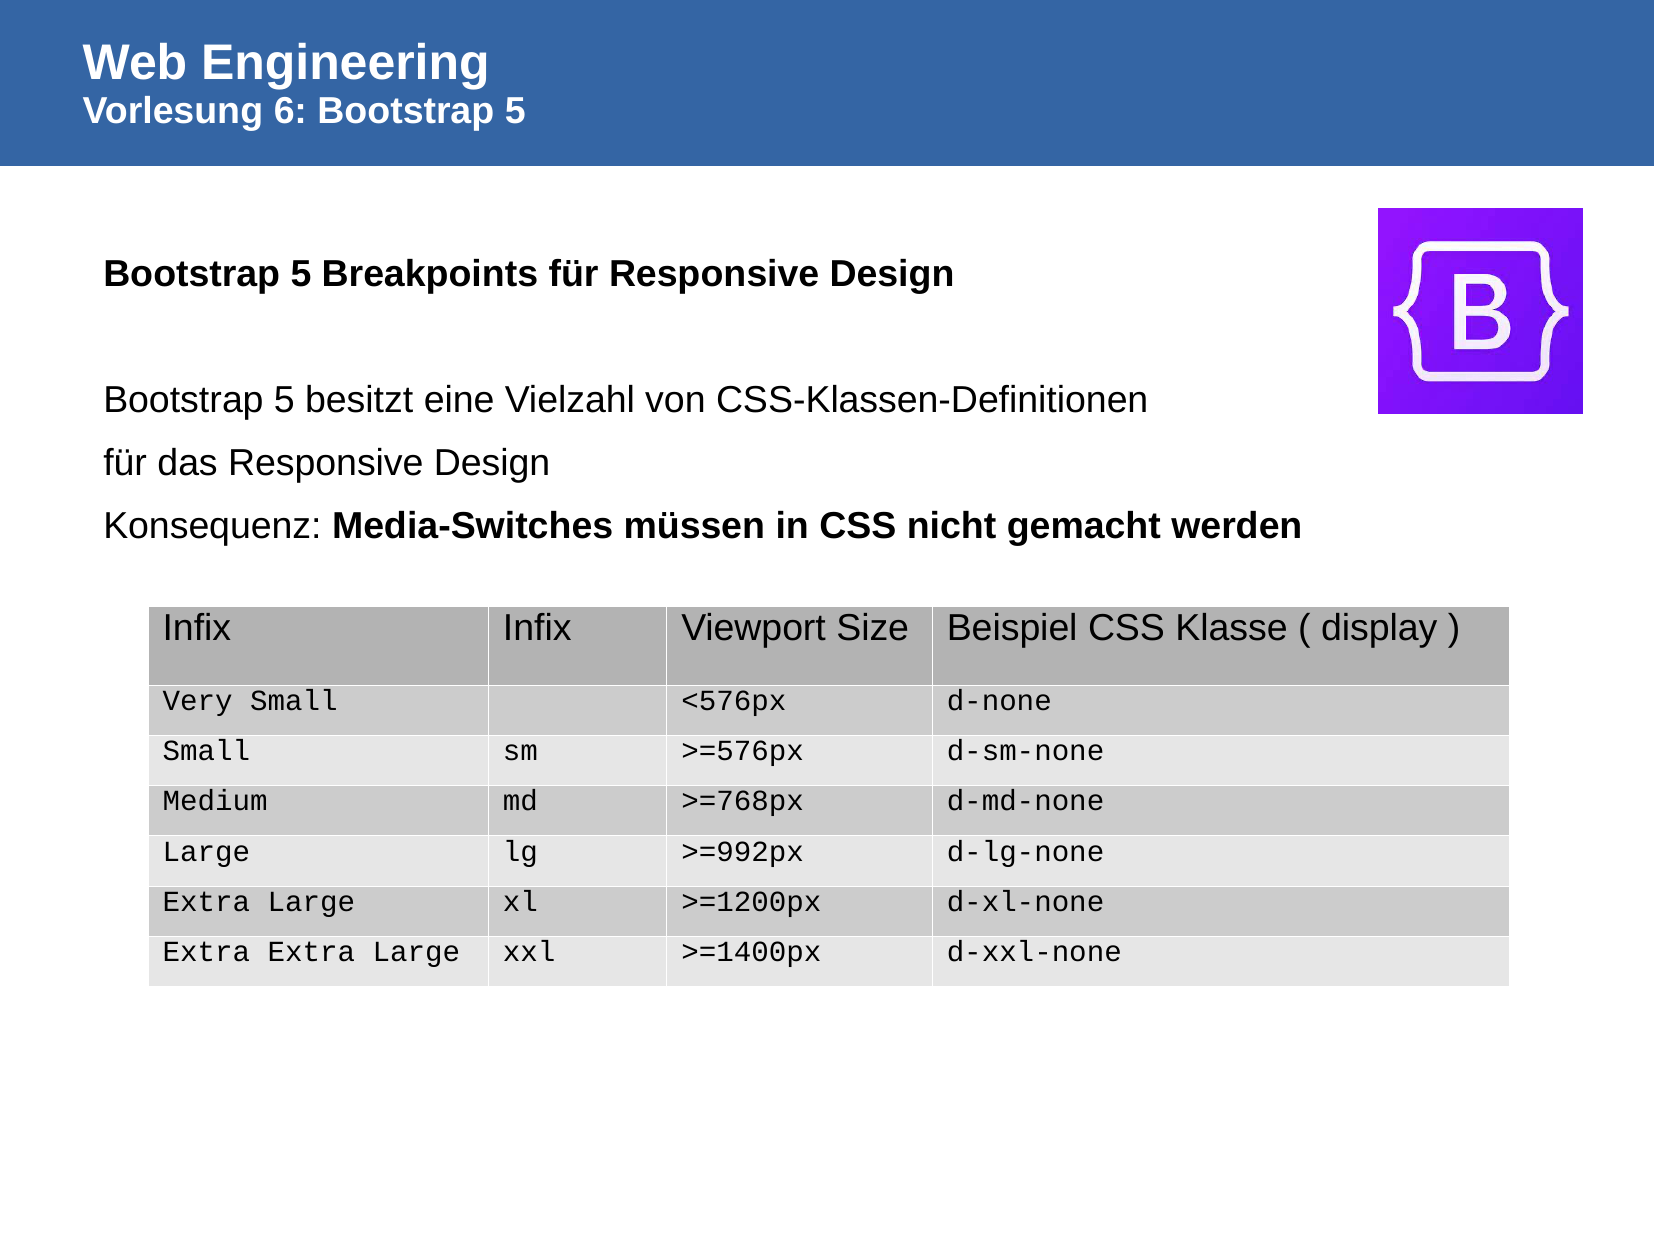

# Web Engineering Vorlesung 6: Bootstrap 5
Bootstrap 5 Breakpoints für Responsive Design
Bootstrap 5 besitzt eine Vielzahl von CSS-Klassen-Definitionen
für das Responsive Design
Konsequenz: Media-Switches müssen in CSS nicht gemacht werden
| Infix | Infix | Viewport Size | Beispiel CSS Klasse ( display ) |
| --- | --- | --- | --- |
| Very Small | | <576px | d-none |
| Small | sm | >=576px | d-sm-none |
| Medium | md | >=768px | d-md-none |
| Large | lg | >=992px | d-lg-none |
| Extra Large | xl | >=1200px | d-xl-none |
| Extra Extra Large | xxl | >=1400px | d-xxl-none |